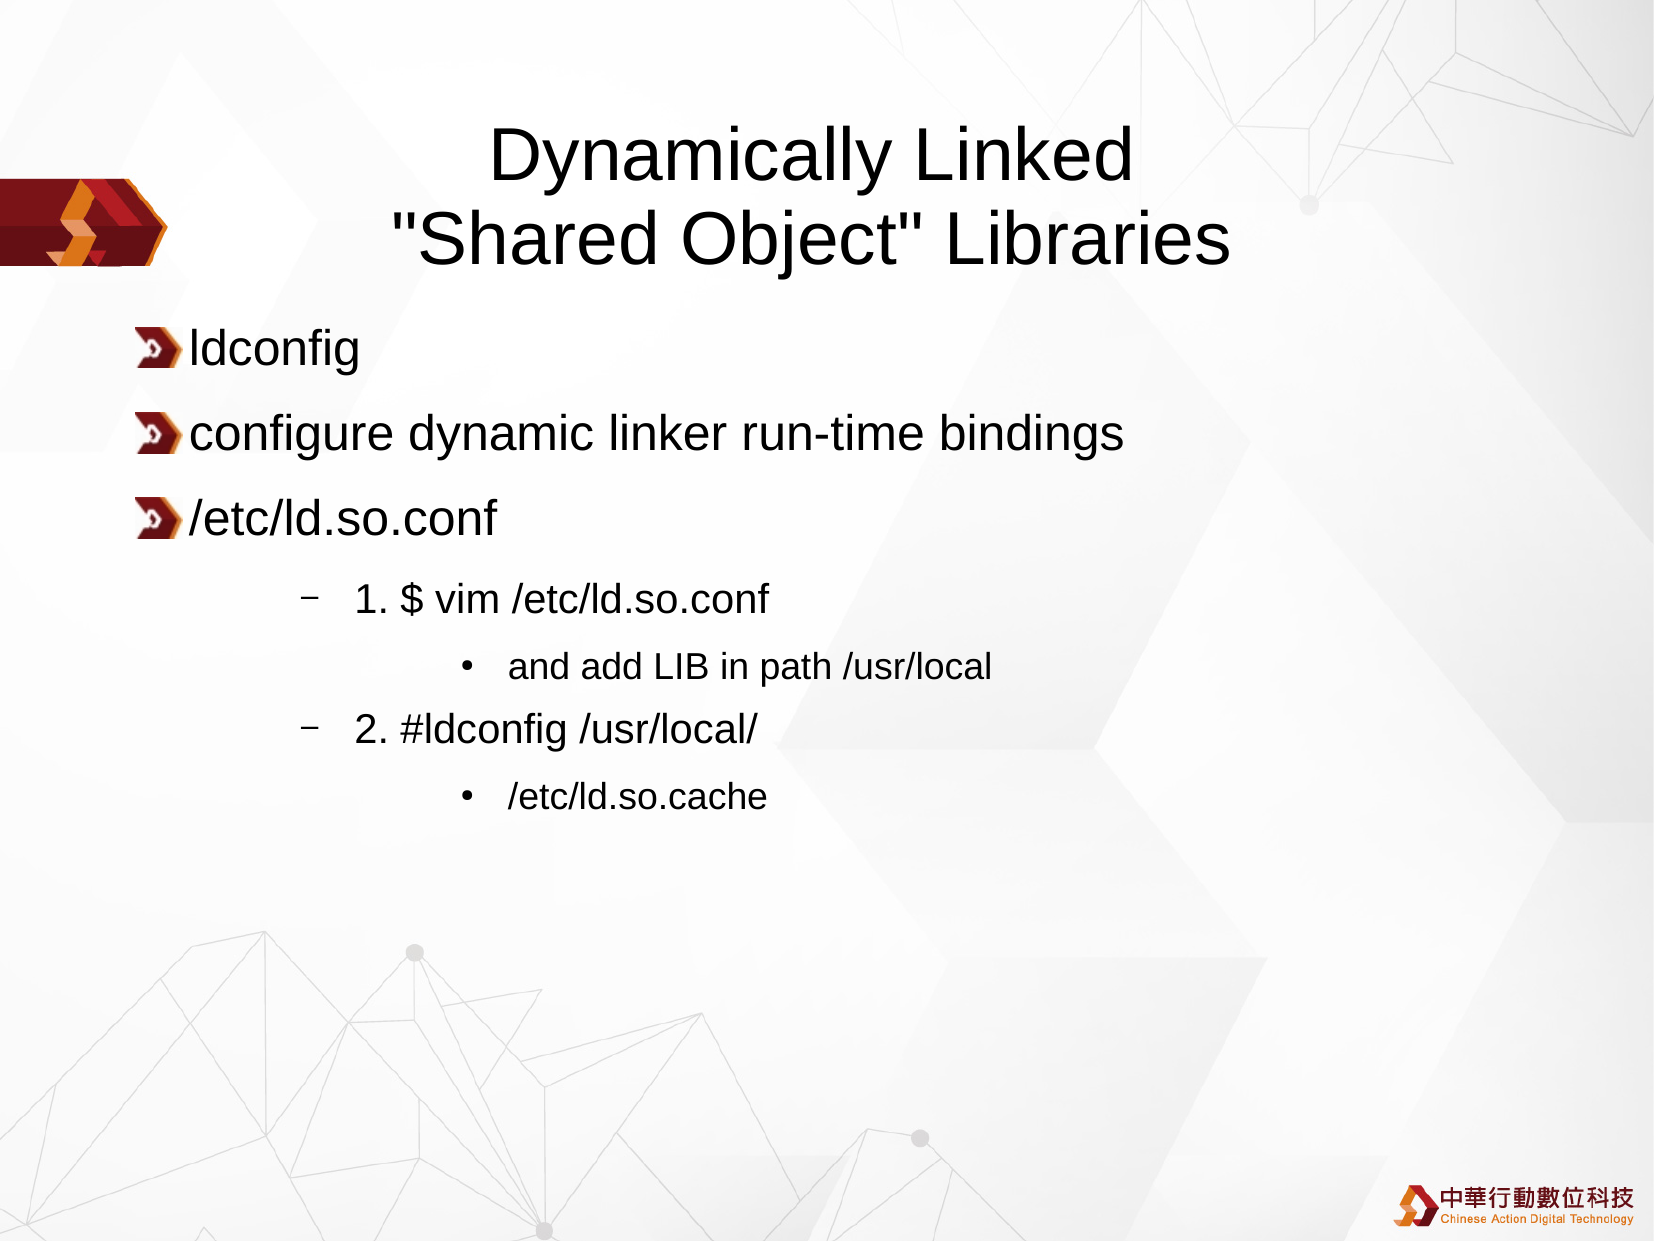

# Dynamically Linked "Shared Object" Libraries
ldconfig
configure dynamic linker run-time bindings
/etc/ld.so.conf
1. $ vim /etc/ld.so.conf
and add LIB in path /usr/local
2. #ldconfig /usr/local/
/etc/ld.so.cache